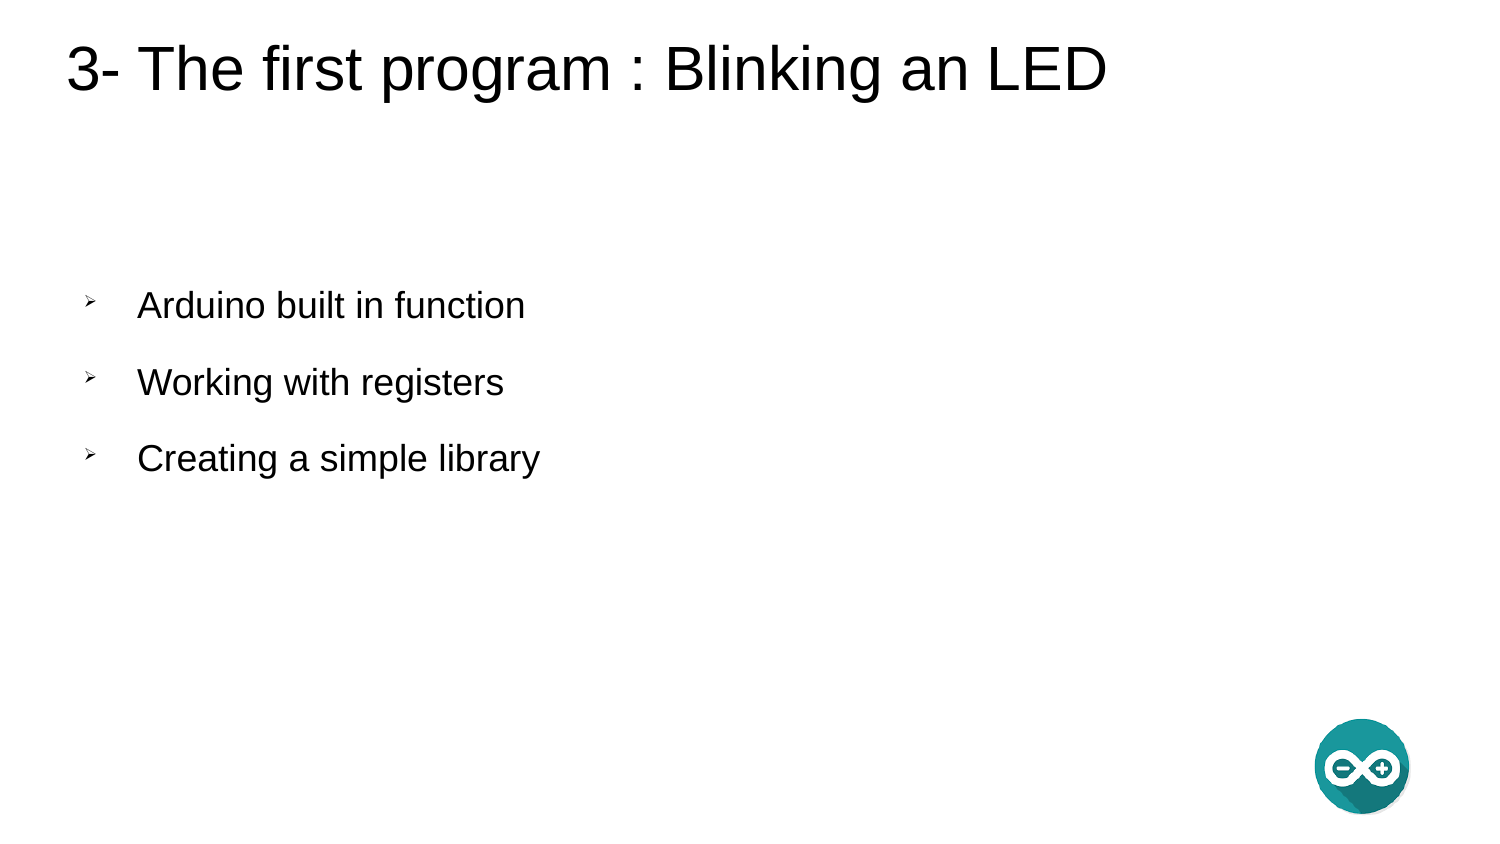

# 3- The first program : Blinking an LED
Arduino built in function
Working with registers
Creating a simple library